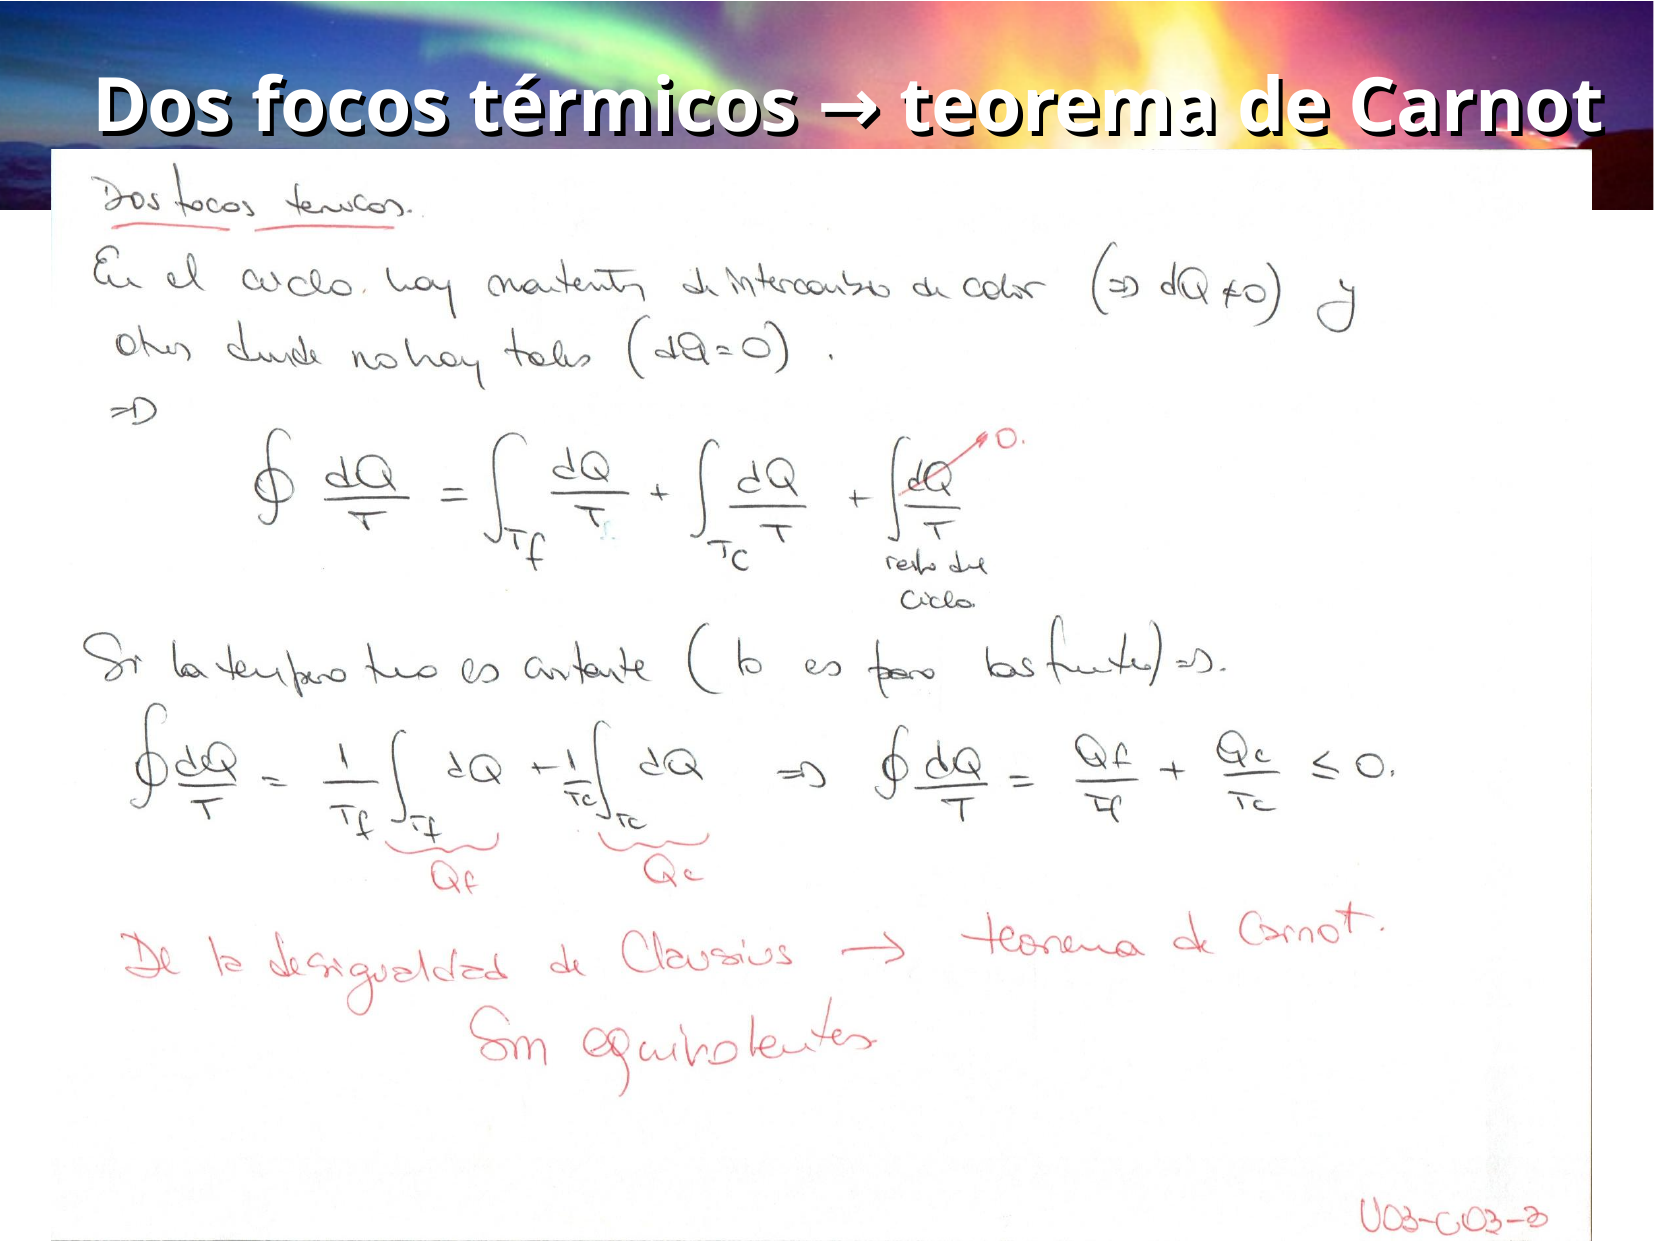

# Dos focos térmicos → teorema de Carnot
May 07, 2020
H. Asorey - F3B 2020
19